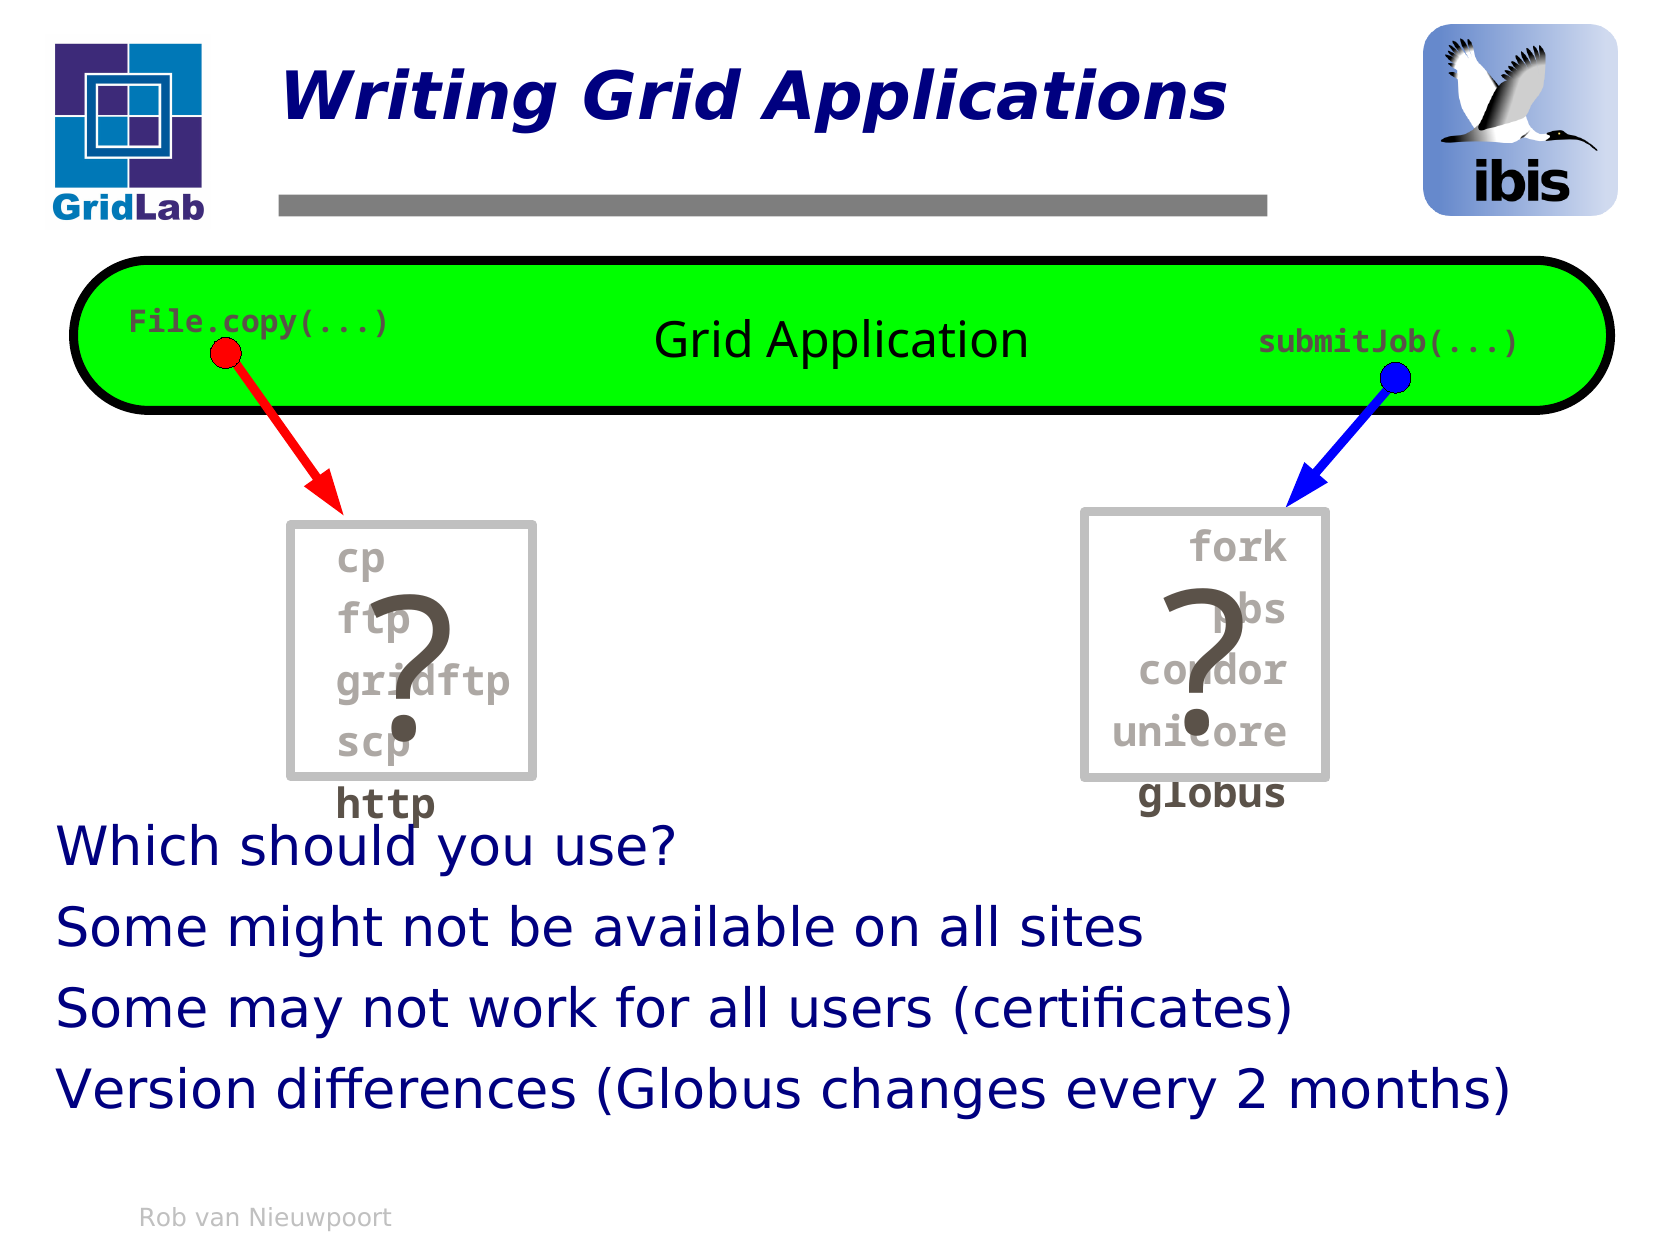

# Writing Grid Applications
Grid Application
File.copy(...)
submitJob(...)
?
fork
pbs
condor
unicore
globus
cp
ftp
gridftp
scp
http
?
Which should you use?
Some might not be available on all sites
Some may not work for all users (certificates)
Version differences (Globus changes every 2 months)